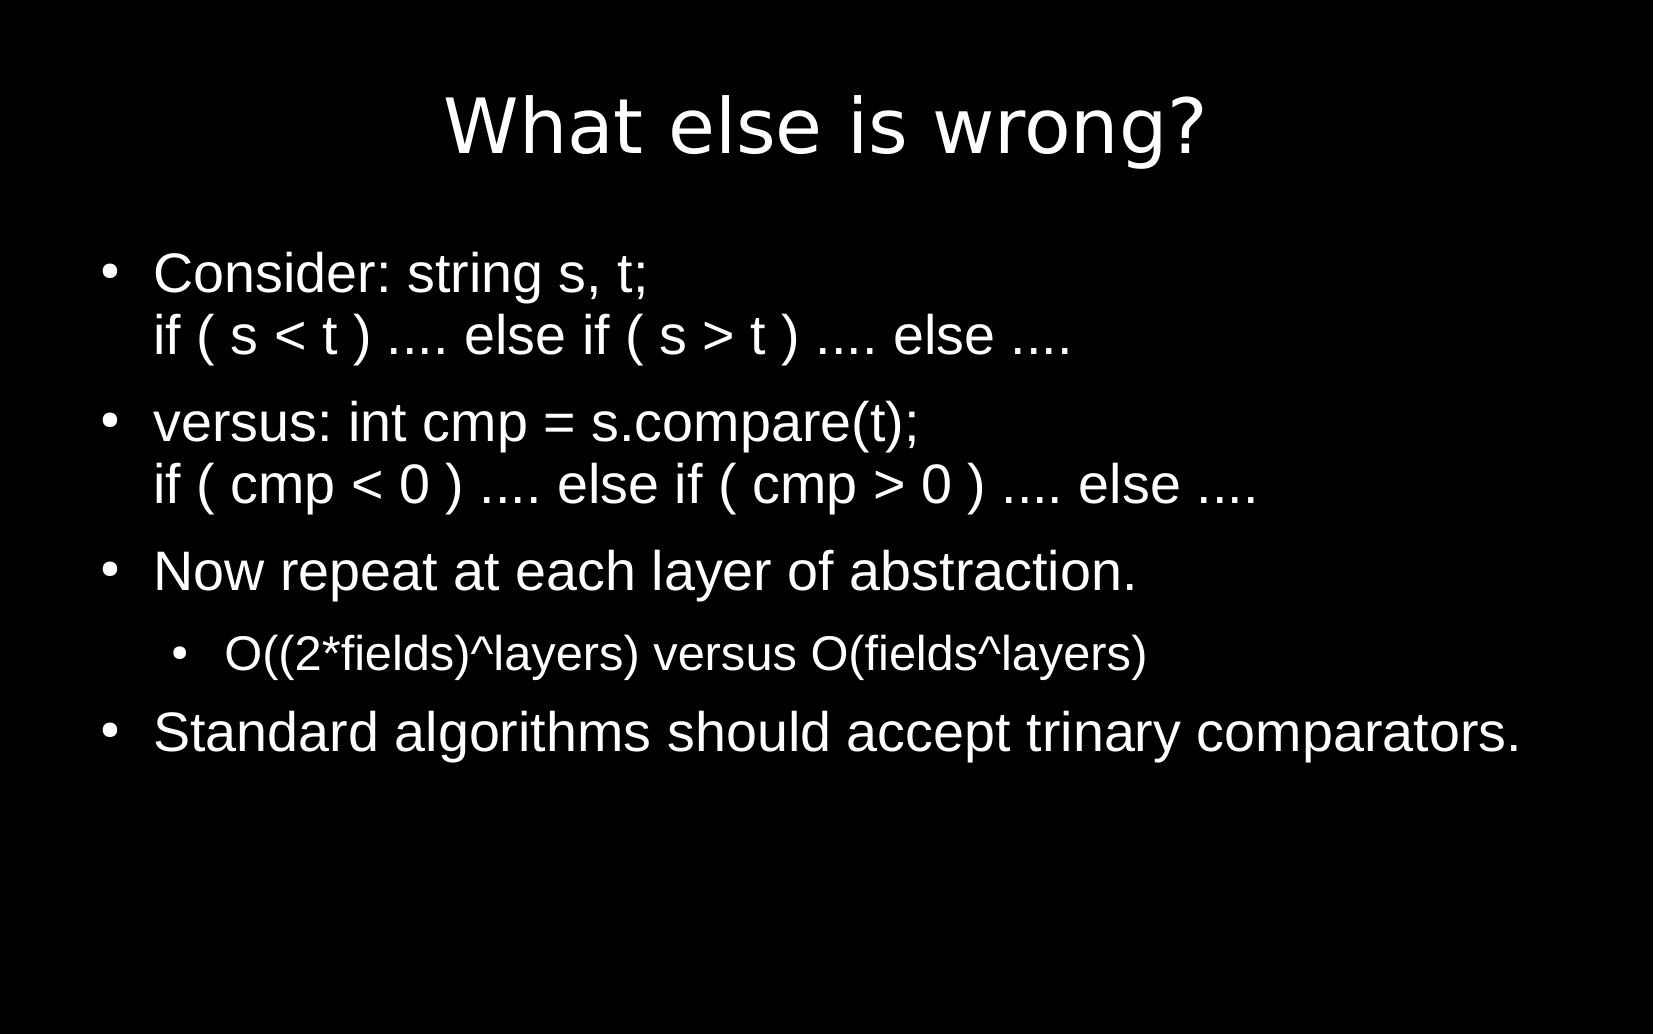

# What else is wrong?
Consider: string s, t;
if ( s < t ) .... else if ( s > t ) .... else ....
versus: int cmp = s.compare(t);
if ( cmp < 0 ) .... else if ( cmp > 0 ) .... else ....
Now repeat at each layer of abstraction.
O((2*fields)^layers) versus O(fields^layers)
Standard algorithms should accept trinary comparators.